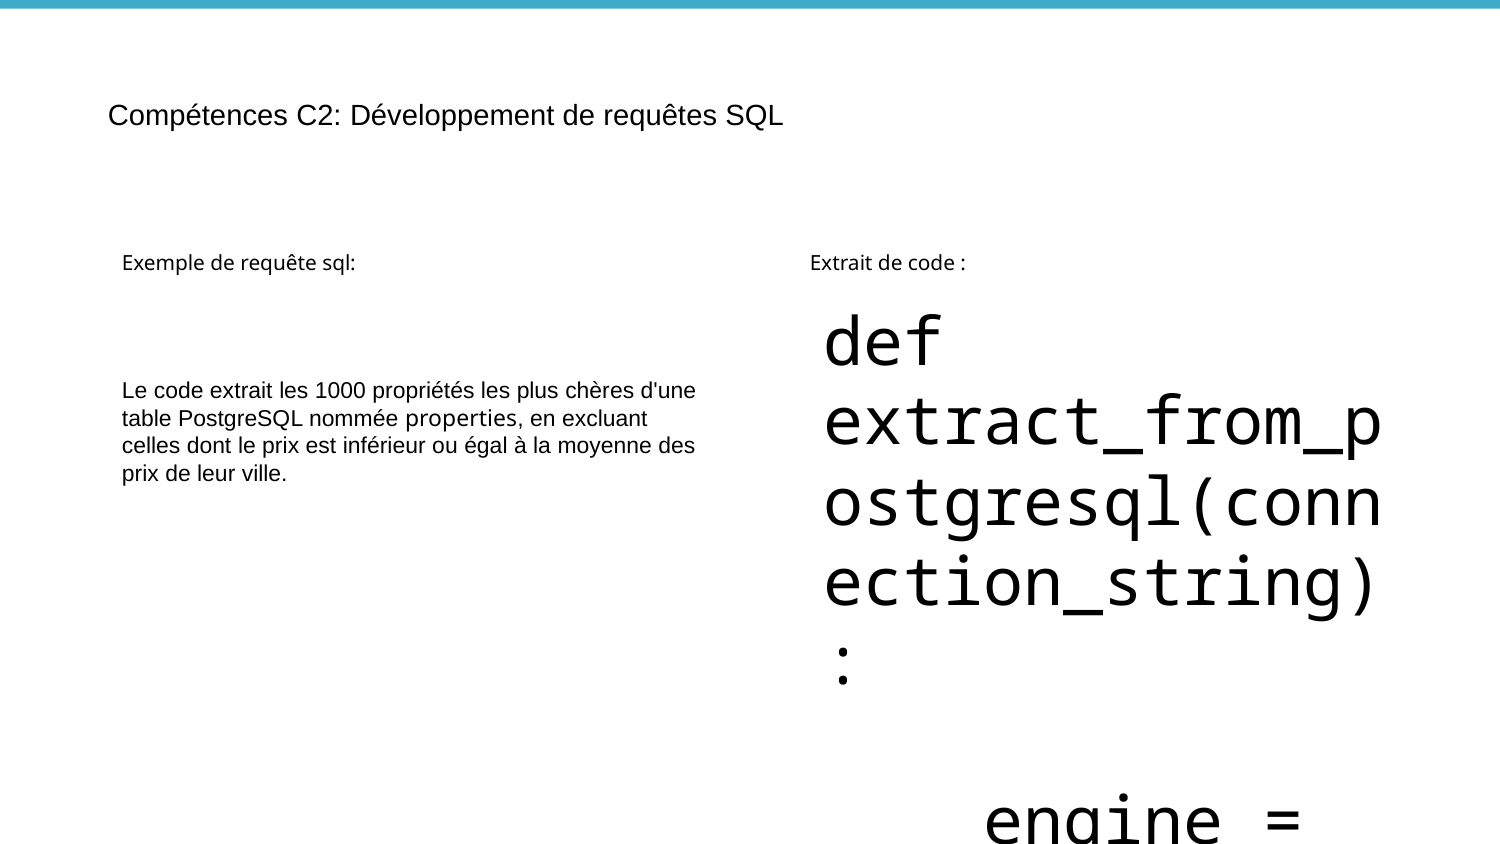

# Compétences C2: Développement de requêtes SQL
Exemple de requête sql:
Extrait de code :
def extract_from_postgresql(connection_string):
 engine = create_engine(connection_string)
 query = """
 WITH avg_prices AS (
 SELECT city, AVG(price) as avg_price
 FROM properties
 GROUP BY city
 )
 SELECT p.*
 FROM properties p
 JOIN avg_prices ap ON p.city = ap.city
 WHERE p.price > ap.avg_price
 ORDER BY p.price DESC
 LIMIT 1000
 return pd.read_sql(query, engine)
def document_queries():
 print("PostgreSQL Query:")
 print("This query selects the 1000 most expensive properties that are above the average price for their city.")
…
Le code extrait les 1000 propriétés les plus chères d'une table PostgreSQL nommée properties, en excluant celles dont le prix est inférieur ou égal à la moyenne des prix de leur ville.